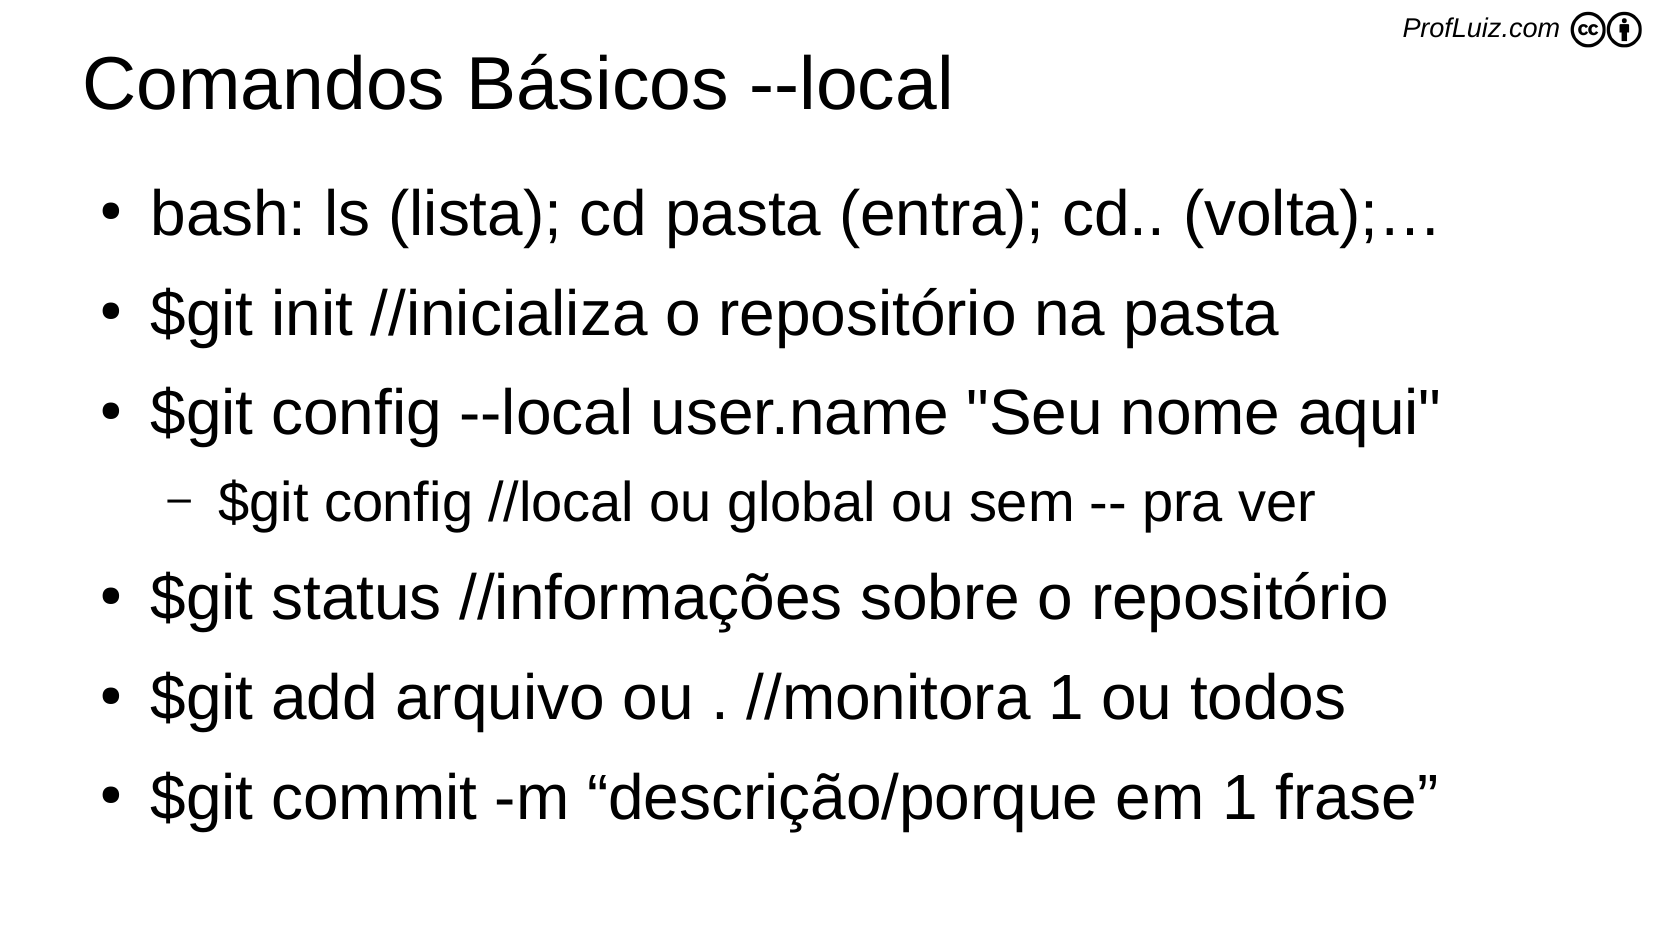

# Comandos Básicos --local
bash: ls (lista); cd pasta (entra); cd.. (volta);…
$git init //inicializa o repositório na pasta
$git config --local user.name "Seu nome aqui"
$git config //local ou global ou sem -- pra ver
$git status //informações sobre o repositório
$git add arquivo ou . //monitora 1 ou todos
$git commit -m “descrição/porque em 1 frase”